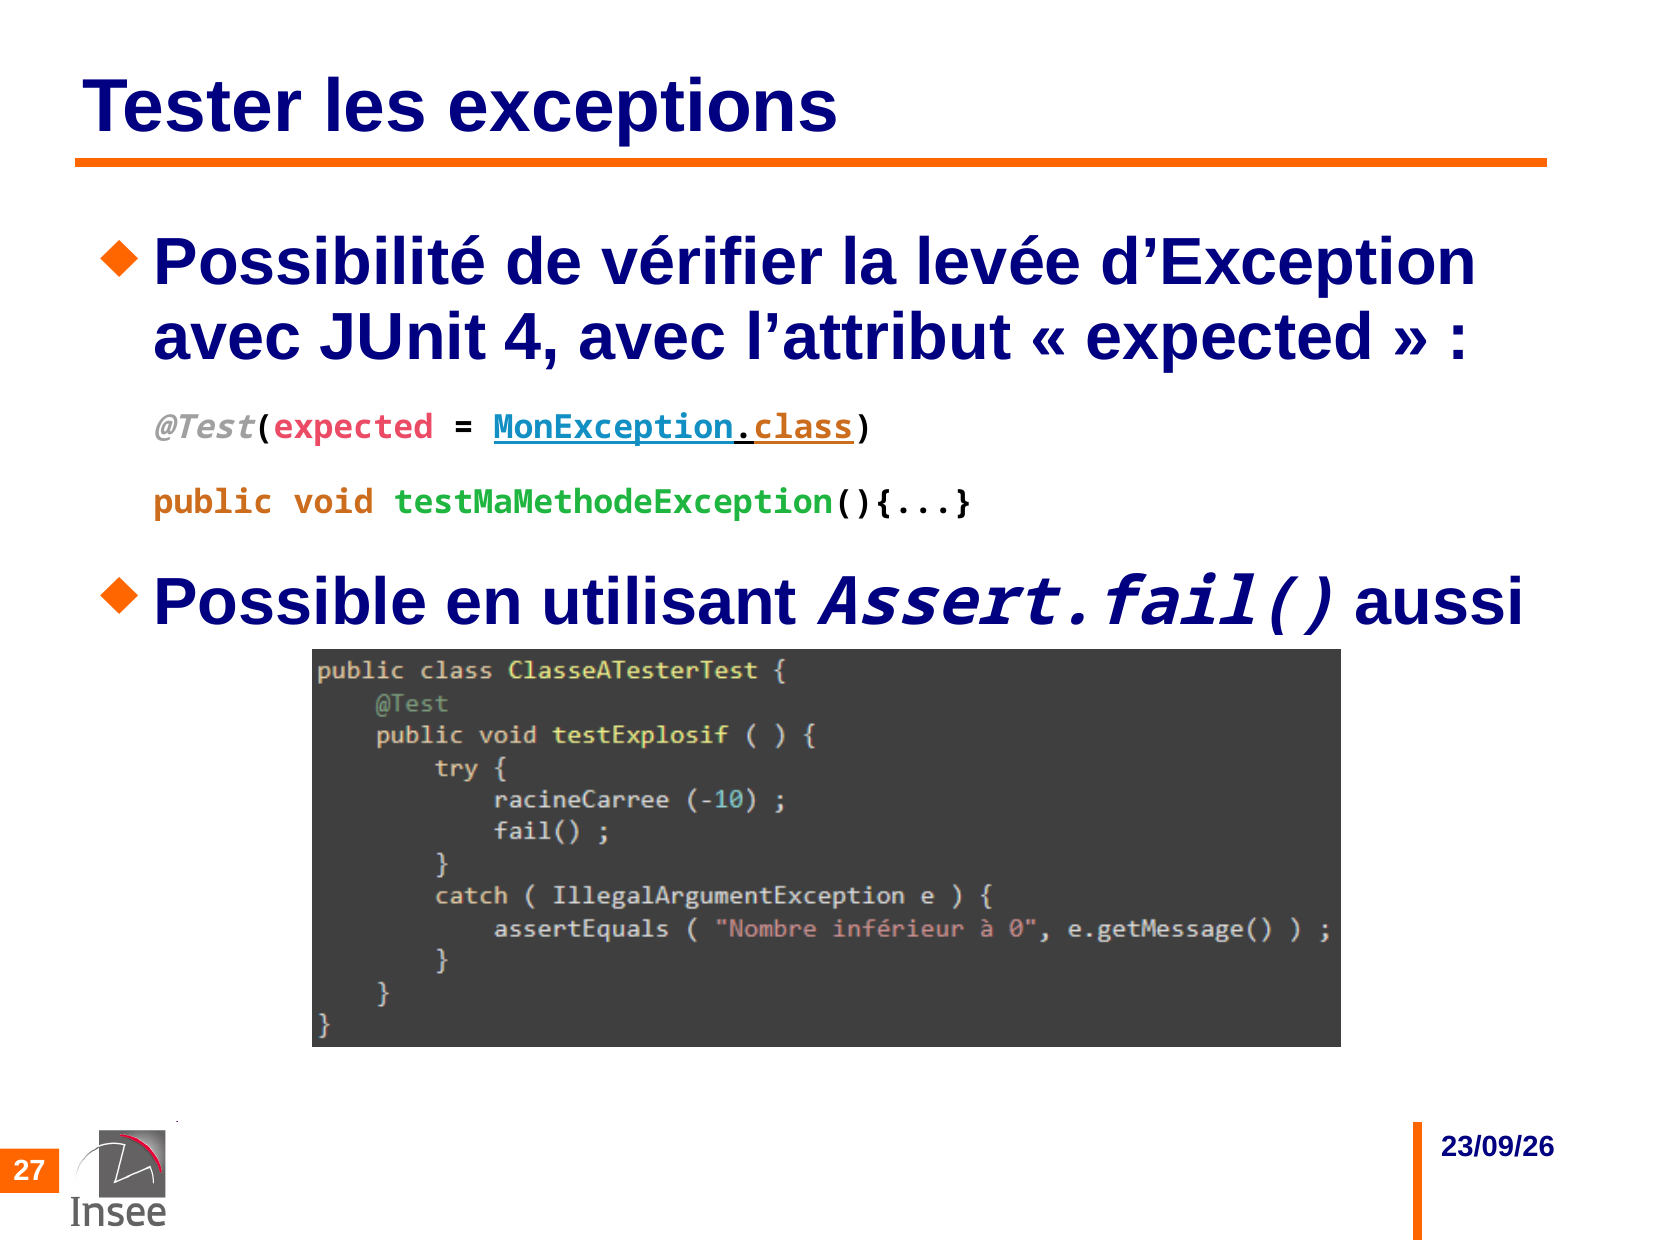

# Tester les exceptions
Possibilité de vérifier la levée d’Exception avec JUnit 4, avec l’attribut « expected » :
@Test(expected = MonException.class)
public void testMaMethodeException(){...}
Possible en utilisant Assert.fail() aussi
27